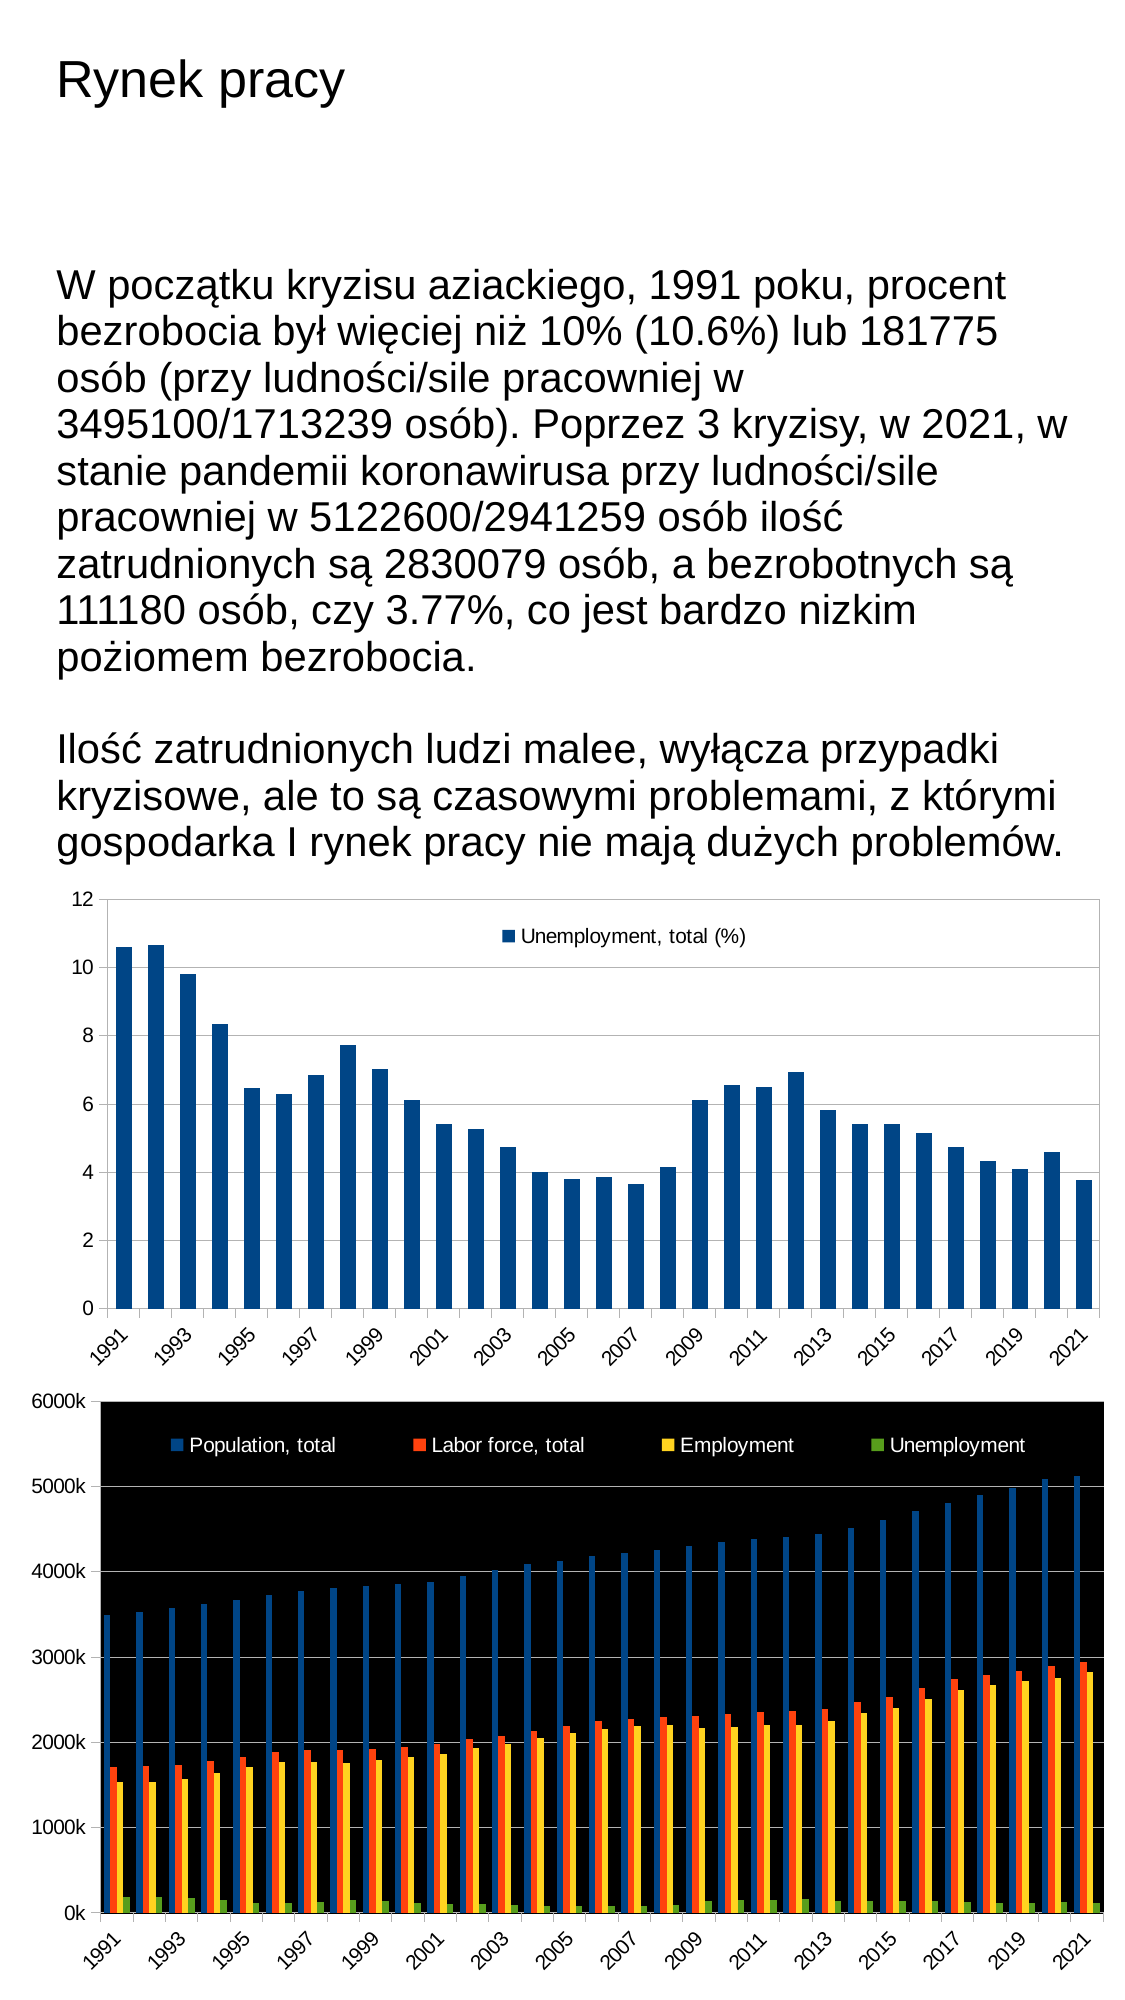

# Rynek pracy
W początku kryzisu aziackiego, 1991 poku, procent bezrobocia był więciej niż 10% (10.6%) lub 181775 osób (przy ludności/sile pracowniej w 3495100/1713239 osób). Poprzez 3 kryzisy, w 2021, w stanie pandemii koronawirusa przy ludności/sile pracowniej w 5122600/2941259 osób ilość zatrudnionych są 2830079 osób, a bezrobotnych są 111180 osób, czy 3.77%, co jest bardzo nizkim pożiomem bezrobocia.
Ilość zatrudnionych ludzi malee, wyłącza przypadki kryzisowe, ale to są czasowymi problemami, z którymi gospodarka I rynek pracy nie mają dużych problemów.
### Chart
| Category | Unemployment, total (%) |
|---|---|
| 1991 | 10.6099996566772 |
| 1992 | 10.6700000762939 |
| 1993 | 9.80000019073486 |
| 1994 | 8.35000038146973 |
| 1995 | 6.46000003814697 |
| 1996 | 6.28999996185303 |
| 1997 | 6.8600001335144 |
| 1998 | 7.71999979019165 |
| 1999 | 7.01999998092651 |
| 2000 | 6.13000011444092 |
| 2001 | 5.42999982833862 |
| 2002 | 5.28000020980835 |
| 2003 | 4.75 |
| 2004 | 4.01000022888184 |
| 2005 | 3.80999994277954 |
| 2006 | 3.85999989509583 |
| 2007 | 3.66000008583069 |
| 2008 | 4.17000007629395 |
| 2009 | 6.11999988555908 |
| 2010 | 6.55999994277954 |
| 2011 | 6.48999977111816 |
| 2012 | 6.92999982833862 |
| 2013 | 5.84000015258789 |
| 2014 | 5.42999982833862 |
| 2015 | 5.40999984741211 |
| 2016 | 5.15000009536743 |
| 2017 | 4.73999977111816 |
| 2018 | 4.32999992370605 |
| 2019 | 4.1100001335144 |
| 2020 | 4.59999990463257 |
| 2021 | 3.77999997138977 |
### Chart
| Category | Population, total | Labor force, total | Employment | Unemployment |
|---|---|---|---|---|
| 1991 | 3495100.0 | 1713239.0 | 1531464.0 | 181775.0 |
| 1992 | 3531700.0 | 1721022.0 | 1537389.0 | 183633.0 |
| 1993 | 3572200.0 | 1739037.0 | 1568611.0 | 170426.0 |
| 1994 | 3620000.0 | 1784827.0 | 1635794.0 | 149033.0 |
| 1995 | 3673400.0 | 1829260.0 | 1711090.0 | 118170.0 |
| 1996 | 3732000.0 | 1883819.0 | 1765327.0 | 118492.0 |
| 1997 | 3781300.0 | 1905740.0 | 1775006.0 | 130734.0 |
| 1998 | 3815000.0 | 1911213.0 | 1763667.0 | 147546.0 |
| 1999 | 3835100.0 | 1925488.0 | 1790319.0 | 135169.0 |
| 2000 | 3857700.0 | 1943274.0 | 1824151.0 | 119123.0 |
| 2001 | 3880500.0 | 1975886.0 | 1868595.0 | 107291.0 |
| 2002 | 3948500.0 | 2038452.0 | 1930822.0 | 107630.0 |
| 2003 | 4027200.0 | 2079431.0 | 1980658.0 | 98773.0 |
| 2004 | 4087500.0 | 2137161.0 | 2051461.0 | 85700.0 |
| 2005 | 4133900.0 | 2194998.0 | 2111369.0 | 83629.0 |
| 2006 | 4184600.0 | 2245893.0 | 2159202.0 | 86691.0 |
| 2007 | 4223800.0 | 2277862.0 | 2194492.0 | 83370.0 |
| 2008 | 4259800.0 | 2296582.0 | 2200815.0 | 95767.0 |
| 2009 | 4302600.0 | 2309691.0 | 2168338.0 | 141353.0 |
| 2010 | 4350700.0 | 2328293.0 | 2175557.0 | 152736.0 |
| 2011 | 4384000.0 | 2357842.0 | 2204818.0 | 153024.0 |
| 2012 | 4408100.0 | 2364788.0 | 2200908.0 | 163880.0 |
| 2013 | 4442100.0 | 2394722.0 | 2254870.0 | 139852.0 |
| 2014 | 4516500.0 | 2474895.0 | 2340508.0 | 134387.0 |
| 2015 | 4609400.0 | 2535320.0 | 2398159.0 | 137161.0 |
| 2016 | 4714100.0 | 2643213.0 | 2507088.0 | 136125.0 |
| 2017 | 4813600.0 | 2740052.0 | 2610174.0 | 129878.0 |
| 2018 | 4900600.0 | 2794877.0 | 2673859.0 | 121018.0 |
| 2019 | 4979200.0 | 2834605.0 | 2718103.0 | 116502.0 |
| 2020 | 5090200.0 | 2893601.0 | 2760495.0 | 133106.0 |
| 2021 | 5122600.0 | 2941259.0 | 2830079.0 | 111180.0 |